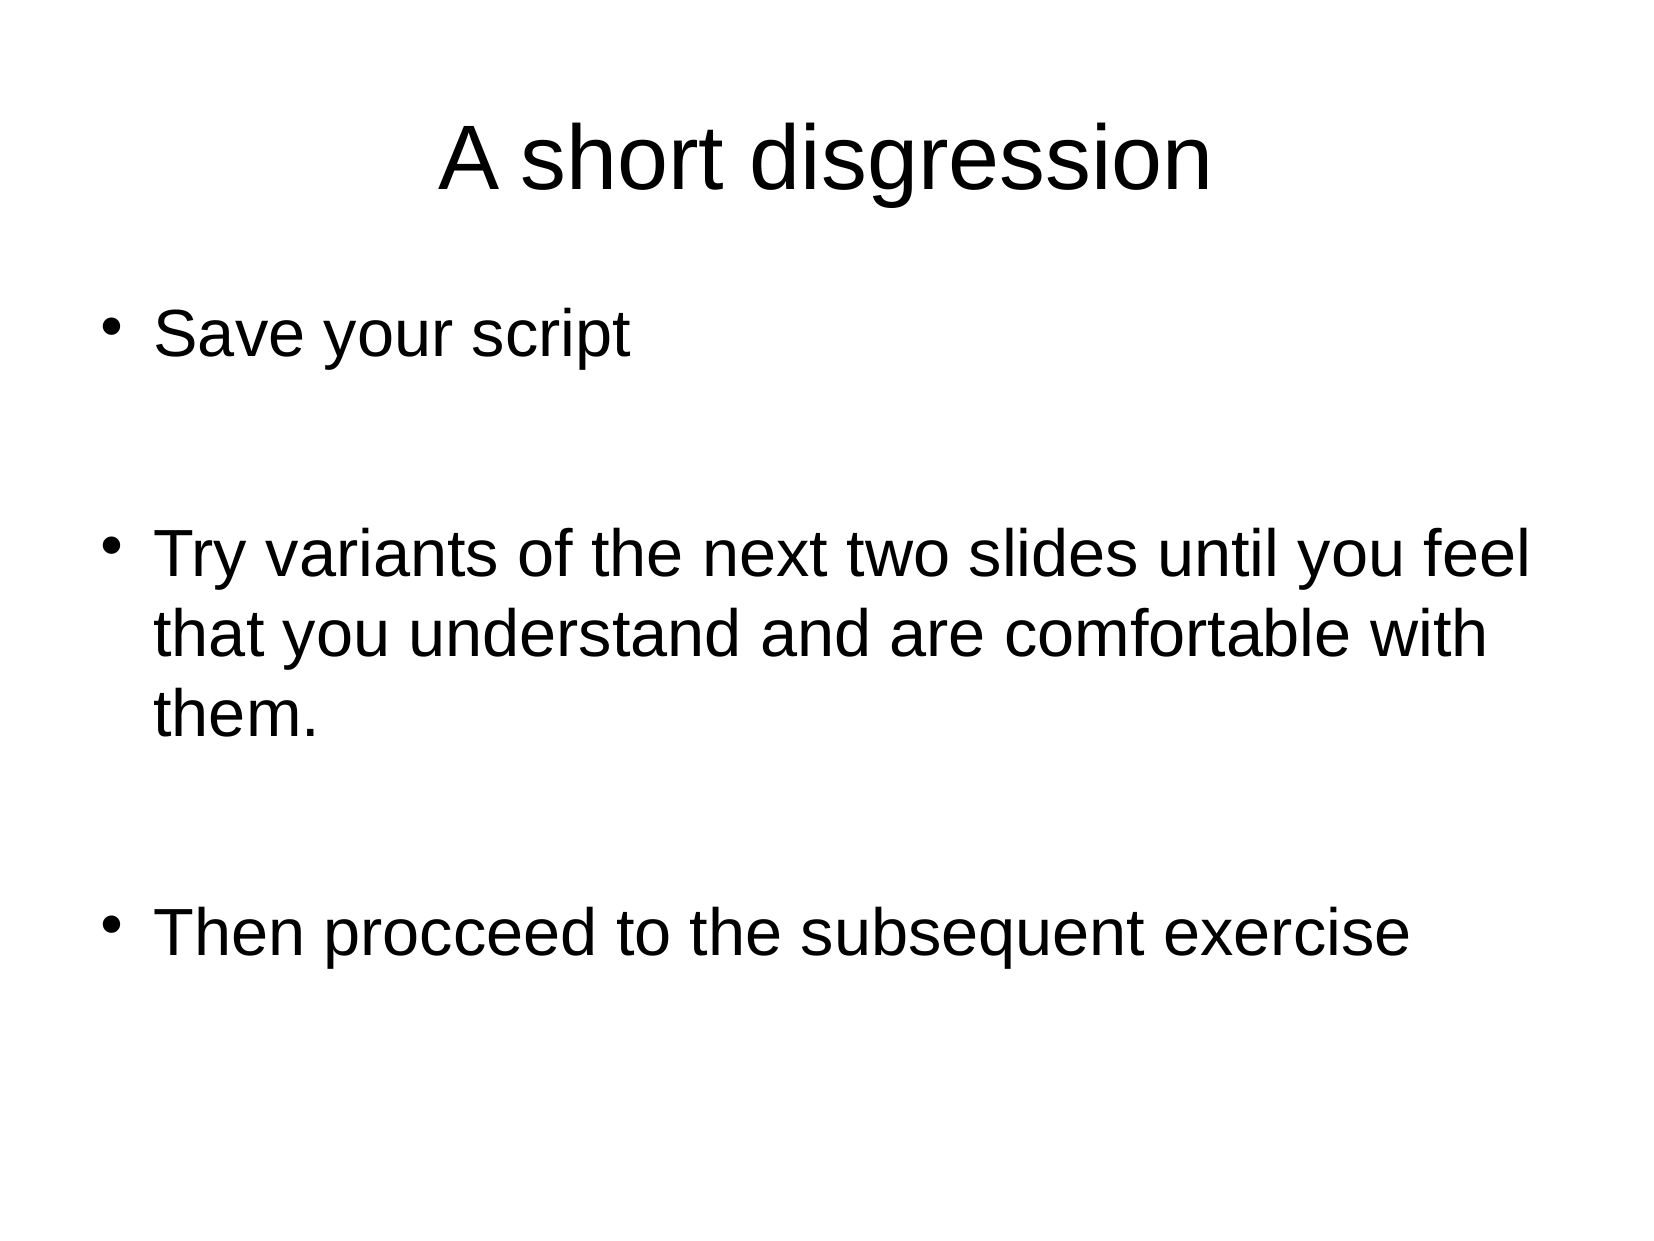

A short disgression
Save your script
Try variants of the next two slides until you feel that you understand and are comfortable with them.
Then procceed to the subsequent exercise